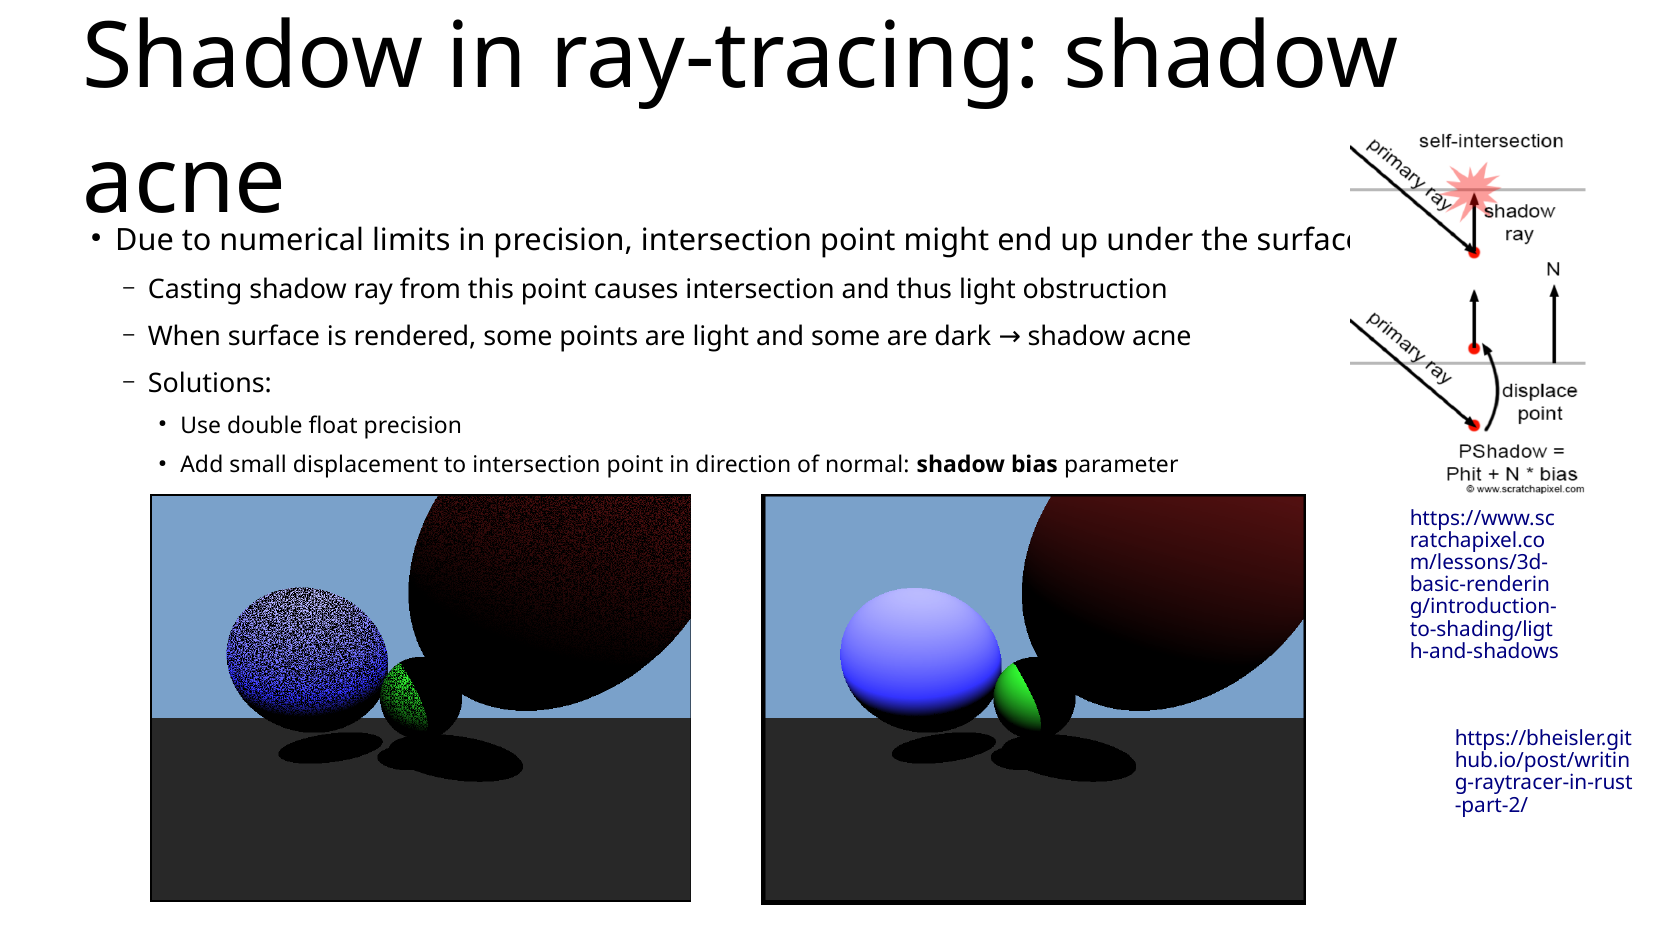

# Shadow in ray-tracing: shadow acne
Due to numerical limits in precision, intersection point might end up under the surface
Casting shadow ray from this point causes intersection and thus light obstruction
When surface is rendered, some points are light and some are dark → shadow acne
Solutions:
Use double float precision
Add small displacement to intersection point in direction of normal: shadow bias parameter
https://www.scratchapixel.com/lessons/3d-basic-rendering/introduction-to-shading/ligth-and-shadows
https://bheisler.github.io/post/writing-raytracer-in-rust-part-2/